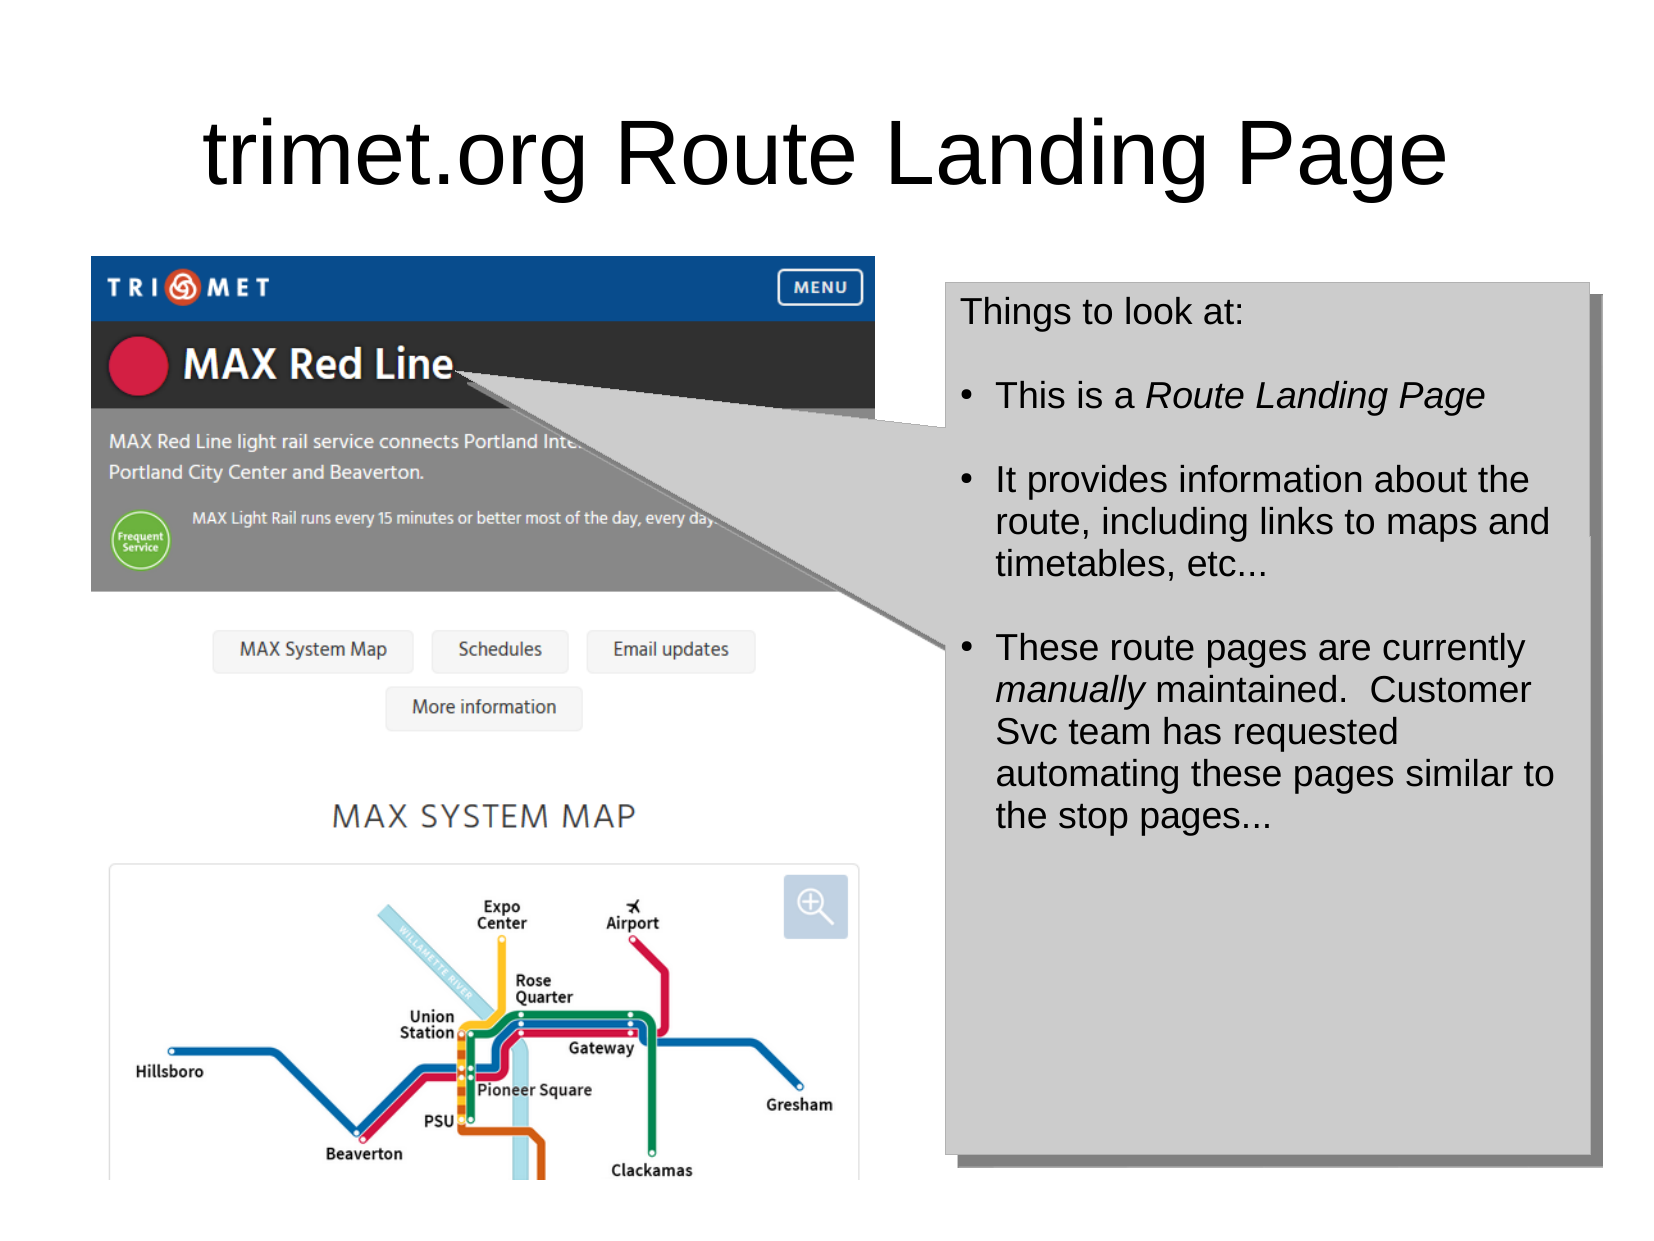

# trimet.org Route Landing Page
Things to look at:
This is a Route Landing Page
It provides information about the route, including links to maps and timetables, etc...
These route pages are currently manually maintained. Customer Svc team has requested automating these pages similar to the stop pages...